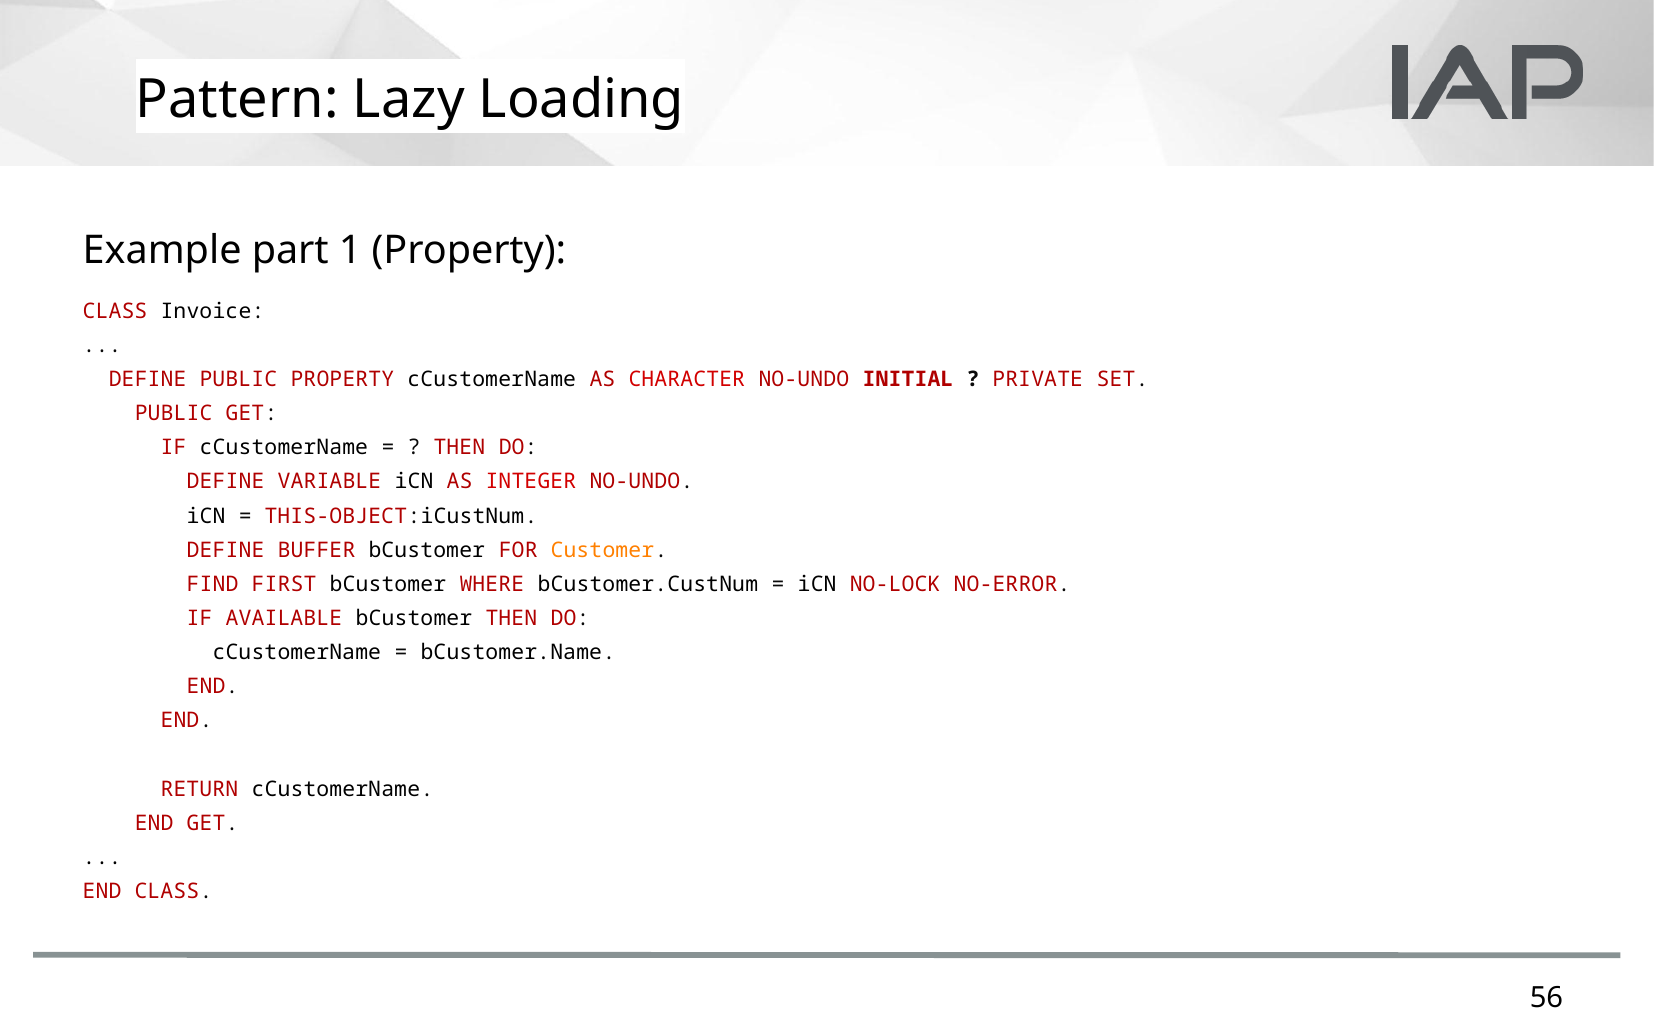

# Pattern: Lazy Loading
Example part 1 (Property):
CLASS Invoice:
...
 DEFINE PUBLIC PROPERTY cCustomerName AS CHARACTER NO-UNDO INITIAL ? PRIVATE SET.
 PUBLIC GET:
 IF cCustomerName = ? THEN DO:
 DEFINE VARIABLE iCN AS INTEGER NO-UNDO.
 iCN = THIS-OBJECT:iCustNum.
 DEFINE BUFFER bCustomer FOR Customer.
 FIND FIRST bCustomer WHERE bCustomer.CustNum = iCN NO-LOCK NO-ERROR.
 IF AVAILABLE bCustomer THEN DO:
 cCustomerName = bCustomer.Name.
 END.
 END.
 RETURN cCustomerName.
 END GET.
...
END CLASS.
56